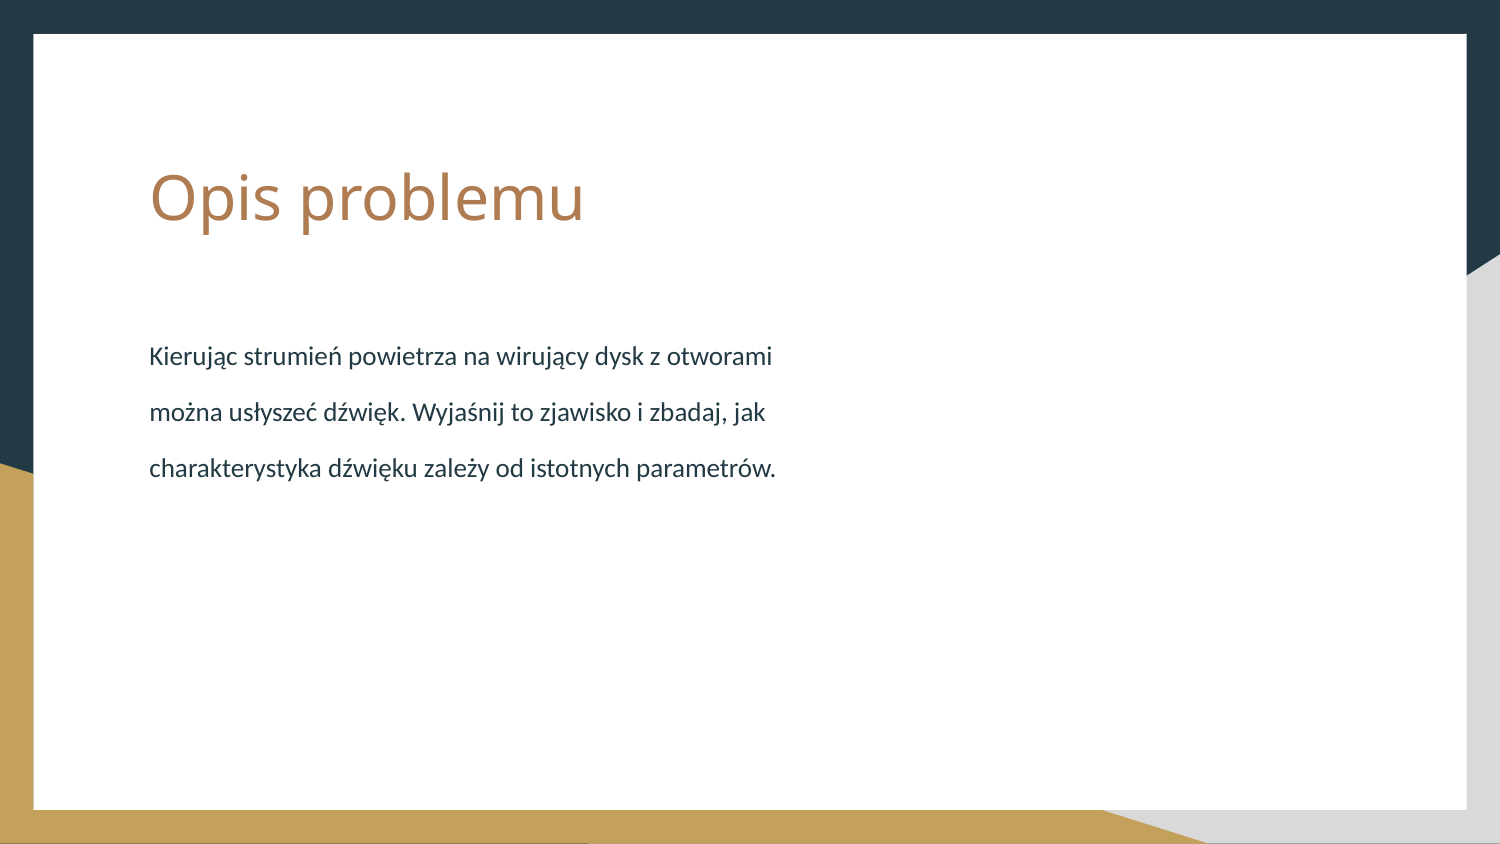

# Opis problemu
Kierując strumień powietrza na wirujący dysk z otworami
można usłyszeć dźwięk. Wyjaśnij to zjawisko i zbadaj, jak
charakterystyka dźwięku zależy od istotnych parametrów.